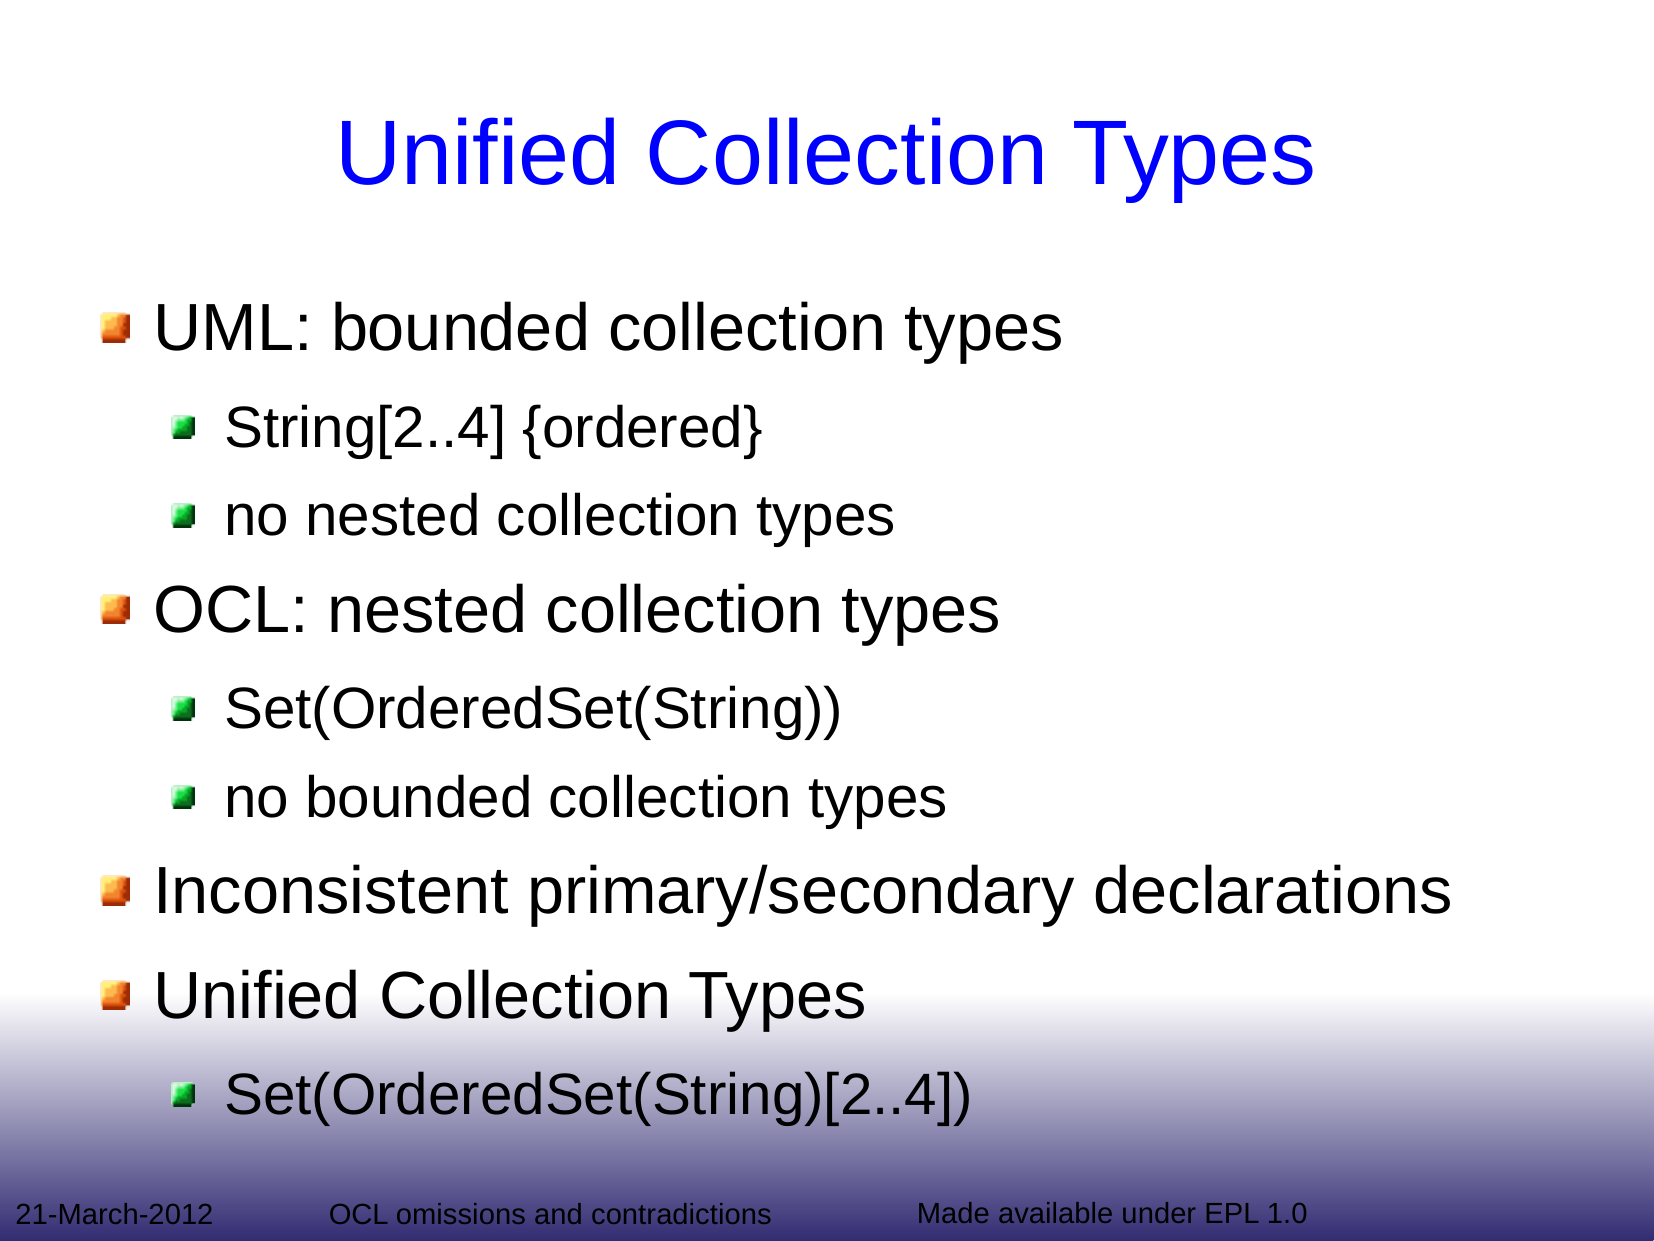

# Unified Collection Types
UML: bounded collection types
String[2..4] {ordered}
no nested collection types
OCL: nested collection types
Set(OrderedSet(String))
no bounded collection types
Inconsistent primary/secondary declarations
Unified Collection Types
Set(OrderedSet(String)[2..4])
21-March-2012
OCL omissions and contradictions